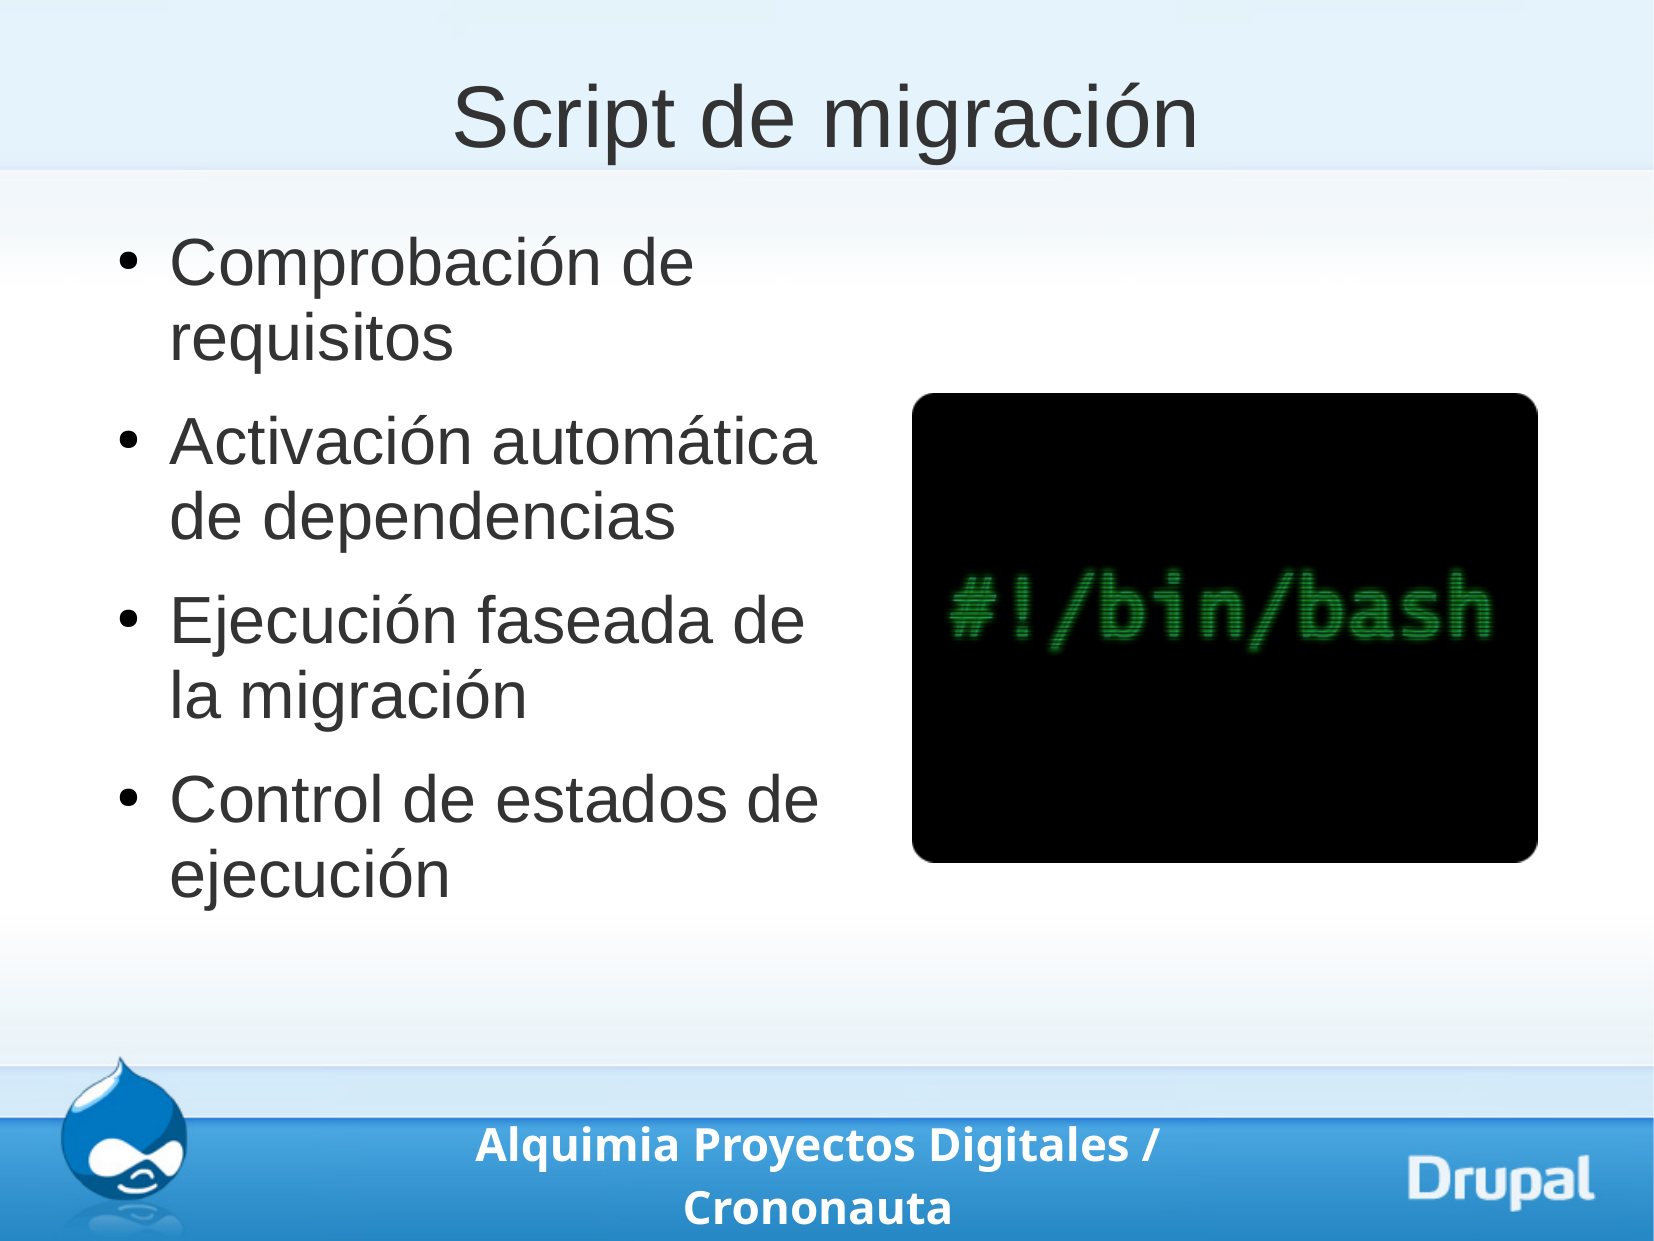

# Script de migración
Comprobación de requisitos
Activación automática de dependencias
Ejecución faseada de la migración
Control de estados de ejecución
Alquimia Proyectos Digitales / Crononauta